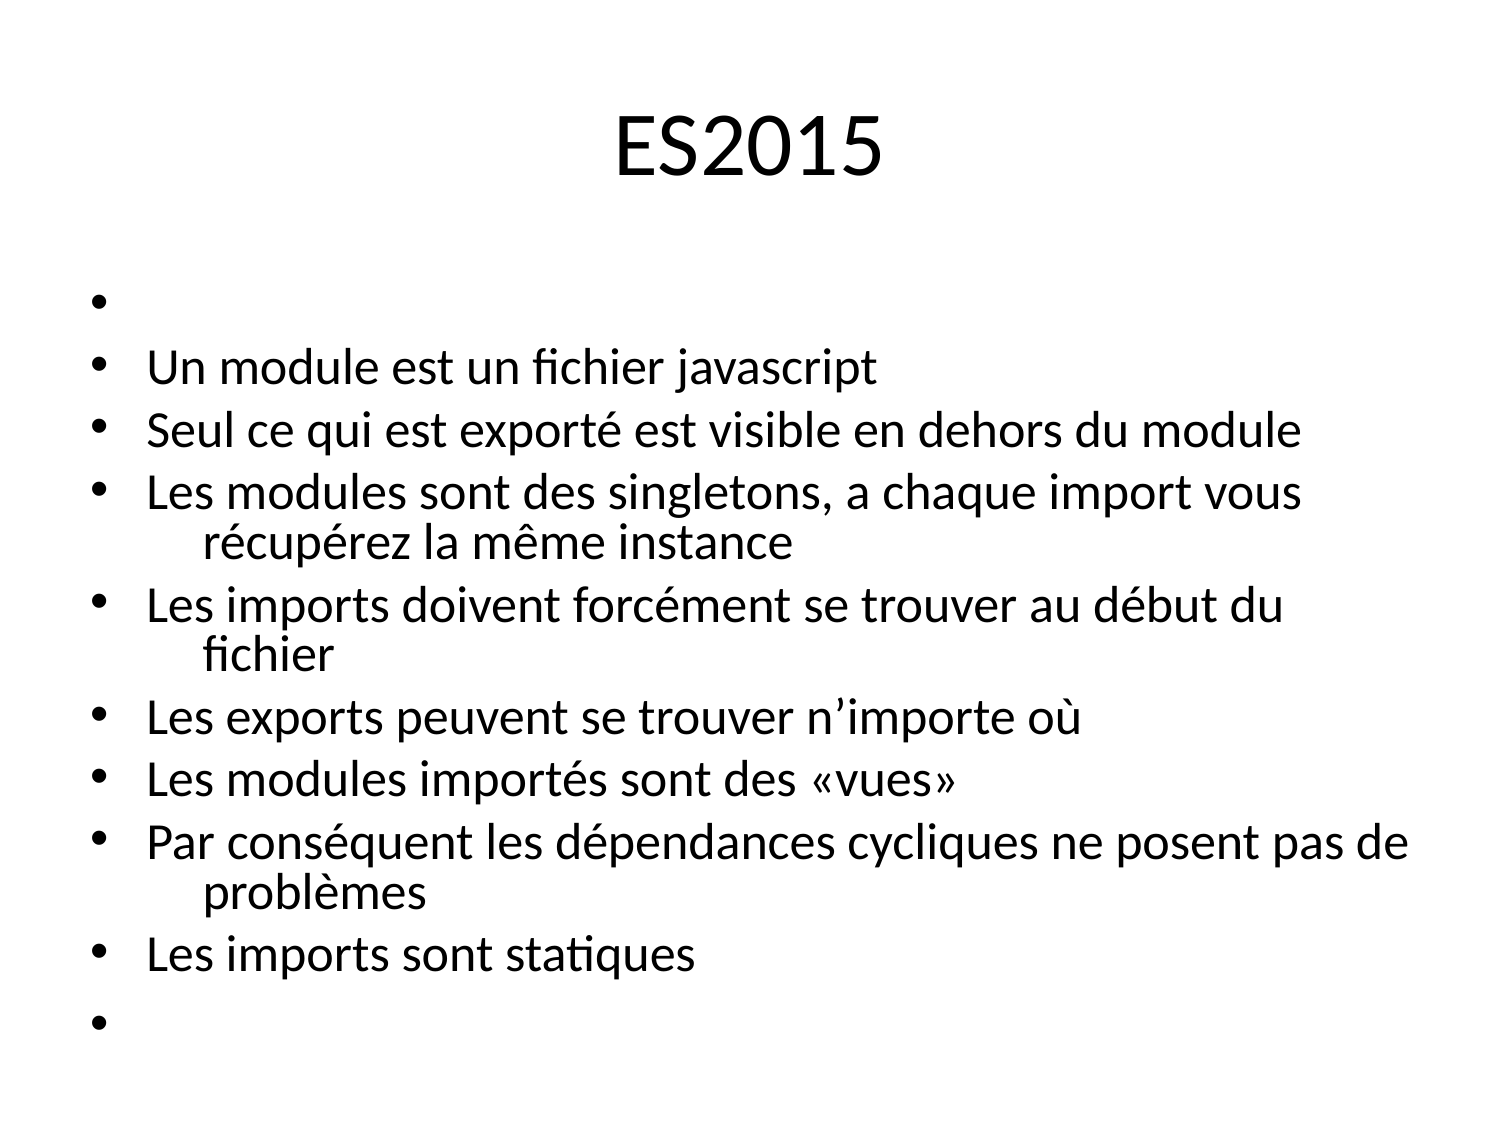

# ES2015
Un module est un fichier javascript
Seul ce qui est exporté est visible en dehors du module
Les modules sont des singletons, a chaque import vous récupérez la même instance
Les imports doivent forcément se trouver au début du fichier
Les exports peuvent se trouver n’importe où
Les modules importés sont des «vues»
Par conséquent les dépendances cycliques ne posent pas de problèmes
Les imports sont statiques